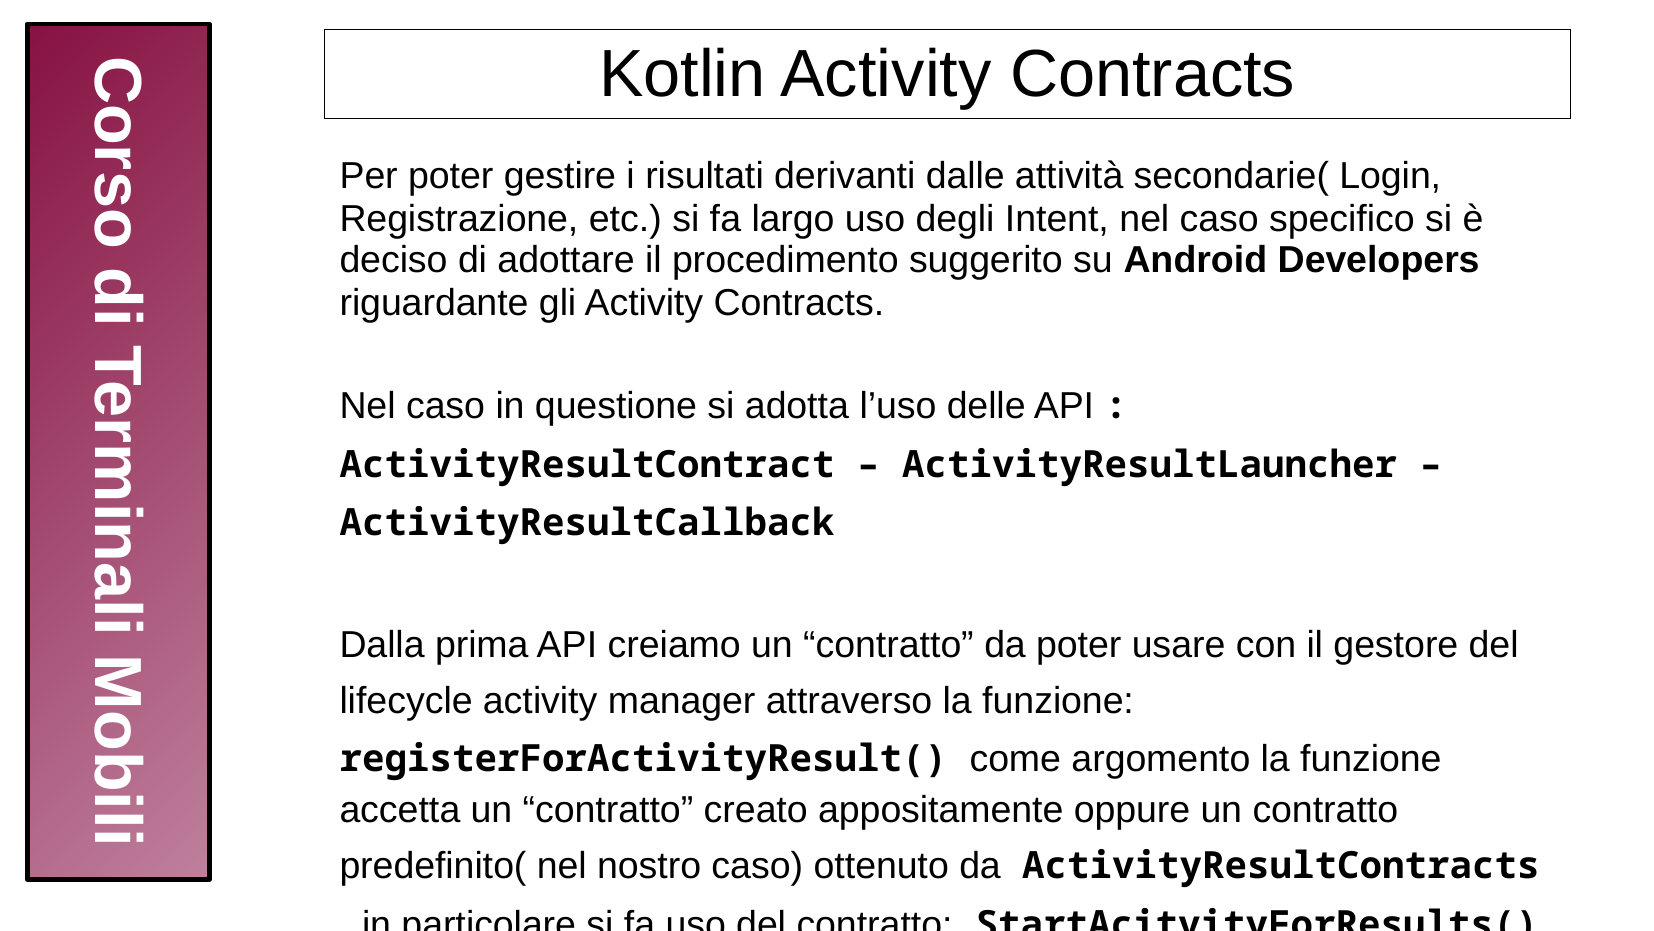

Kotlin Activity Contracts
Per poter gestire i risultati derivanti dalle attività secondarie( Login, Registrazione, etc.) si fa largo uso degli Intent, nel caso specifico si è deciso di adottare il procedimento suggerito su Android Developers riguardante gli Activity Contracts.
Nel caso in questione si adotta l’uso delle API : ActivityResultContract – ActivityResultLauncher – ActivityResultCallback
Dalla prima API creiamo un “contratto” da poter usare con il gestore del lifecycle activity manager attraverso la funzione: 	registerForActivityResult() come argomento la funzione accetta un “contratto” creato appositamente oppure un contratto predefinito( nel nostro caso) ottenuto da ActivityResultContracts in particolare si fa uso del contratto: StartAcitvityForResults()
# Corso di Terminali Mobili